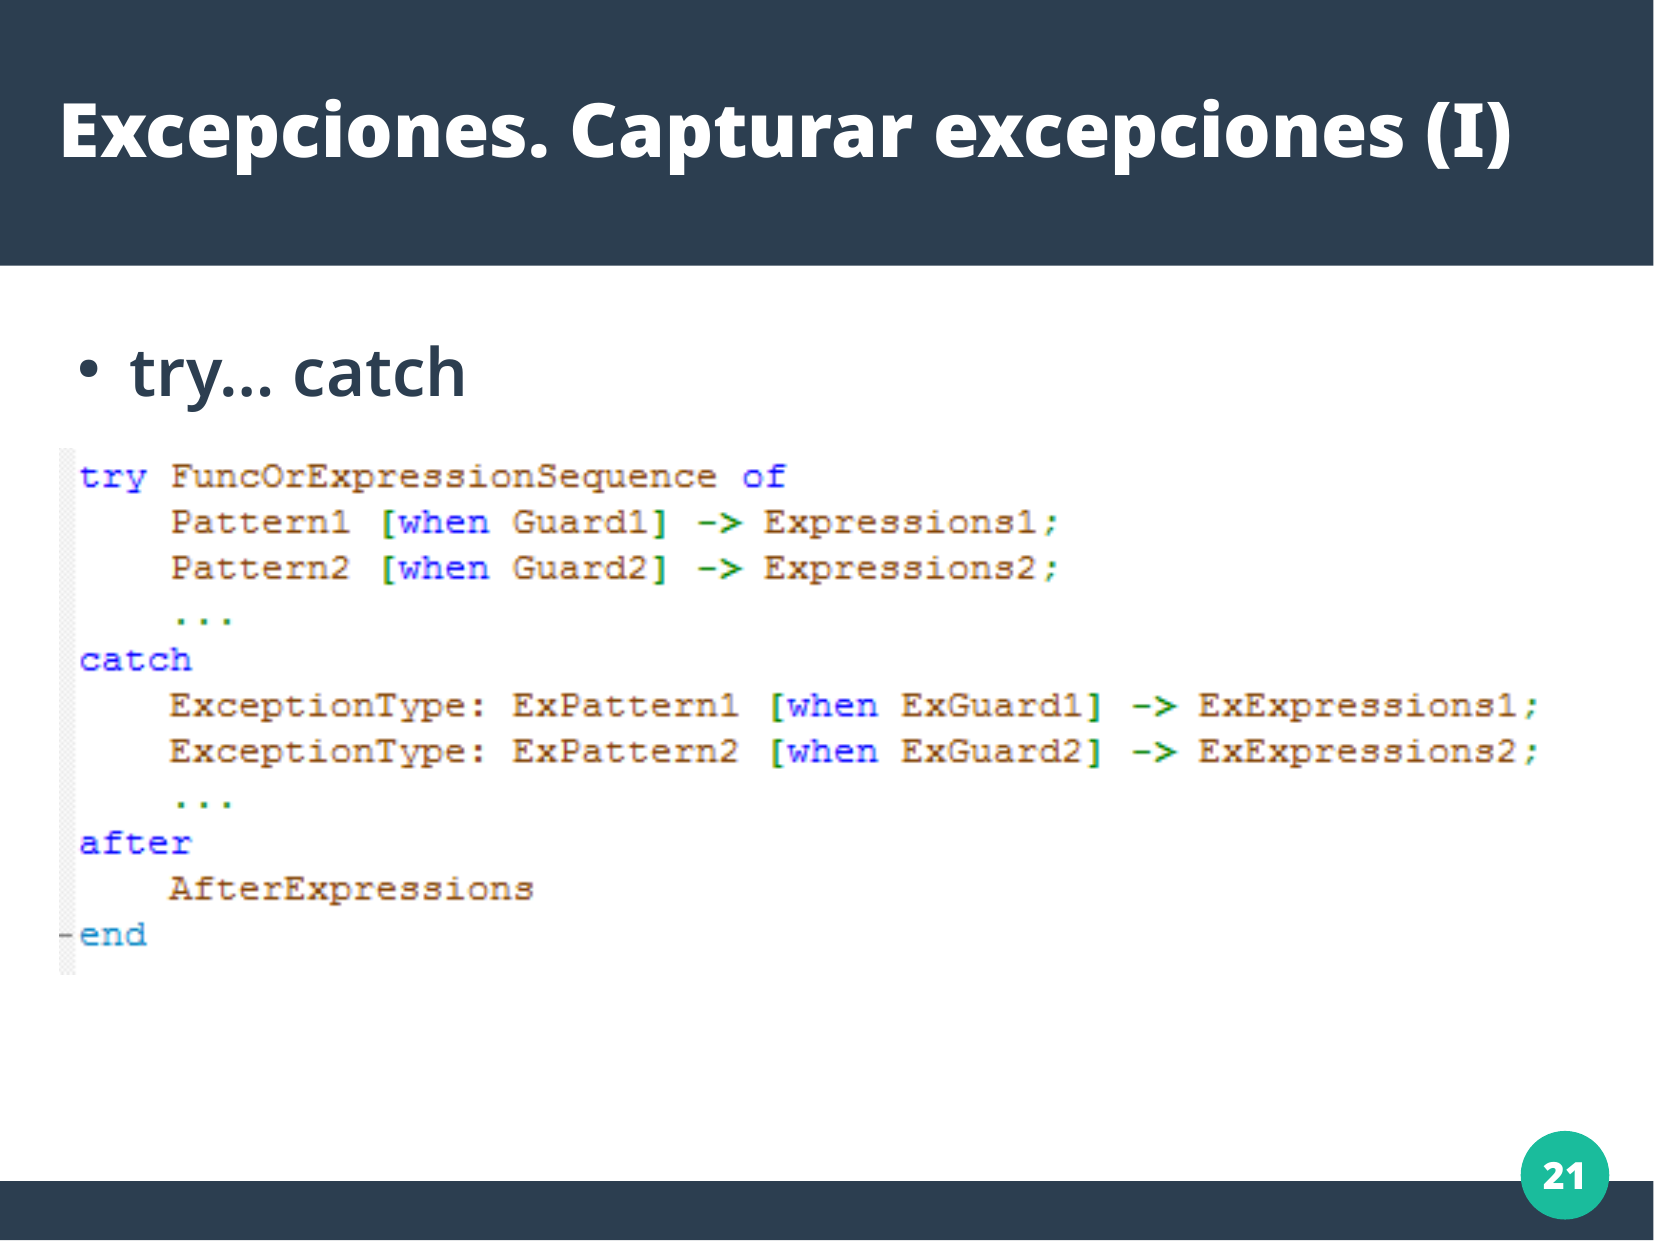

# Excepciones. Capturar excepciones (I)
try… catch
21